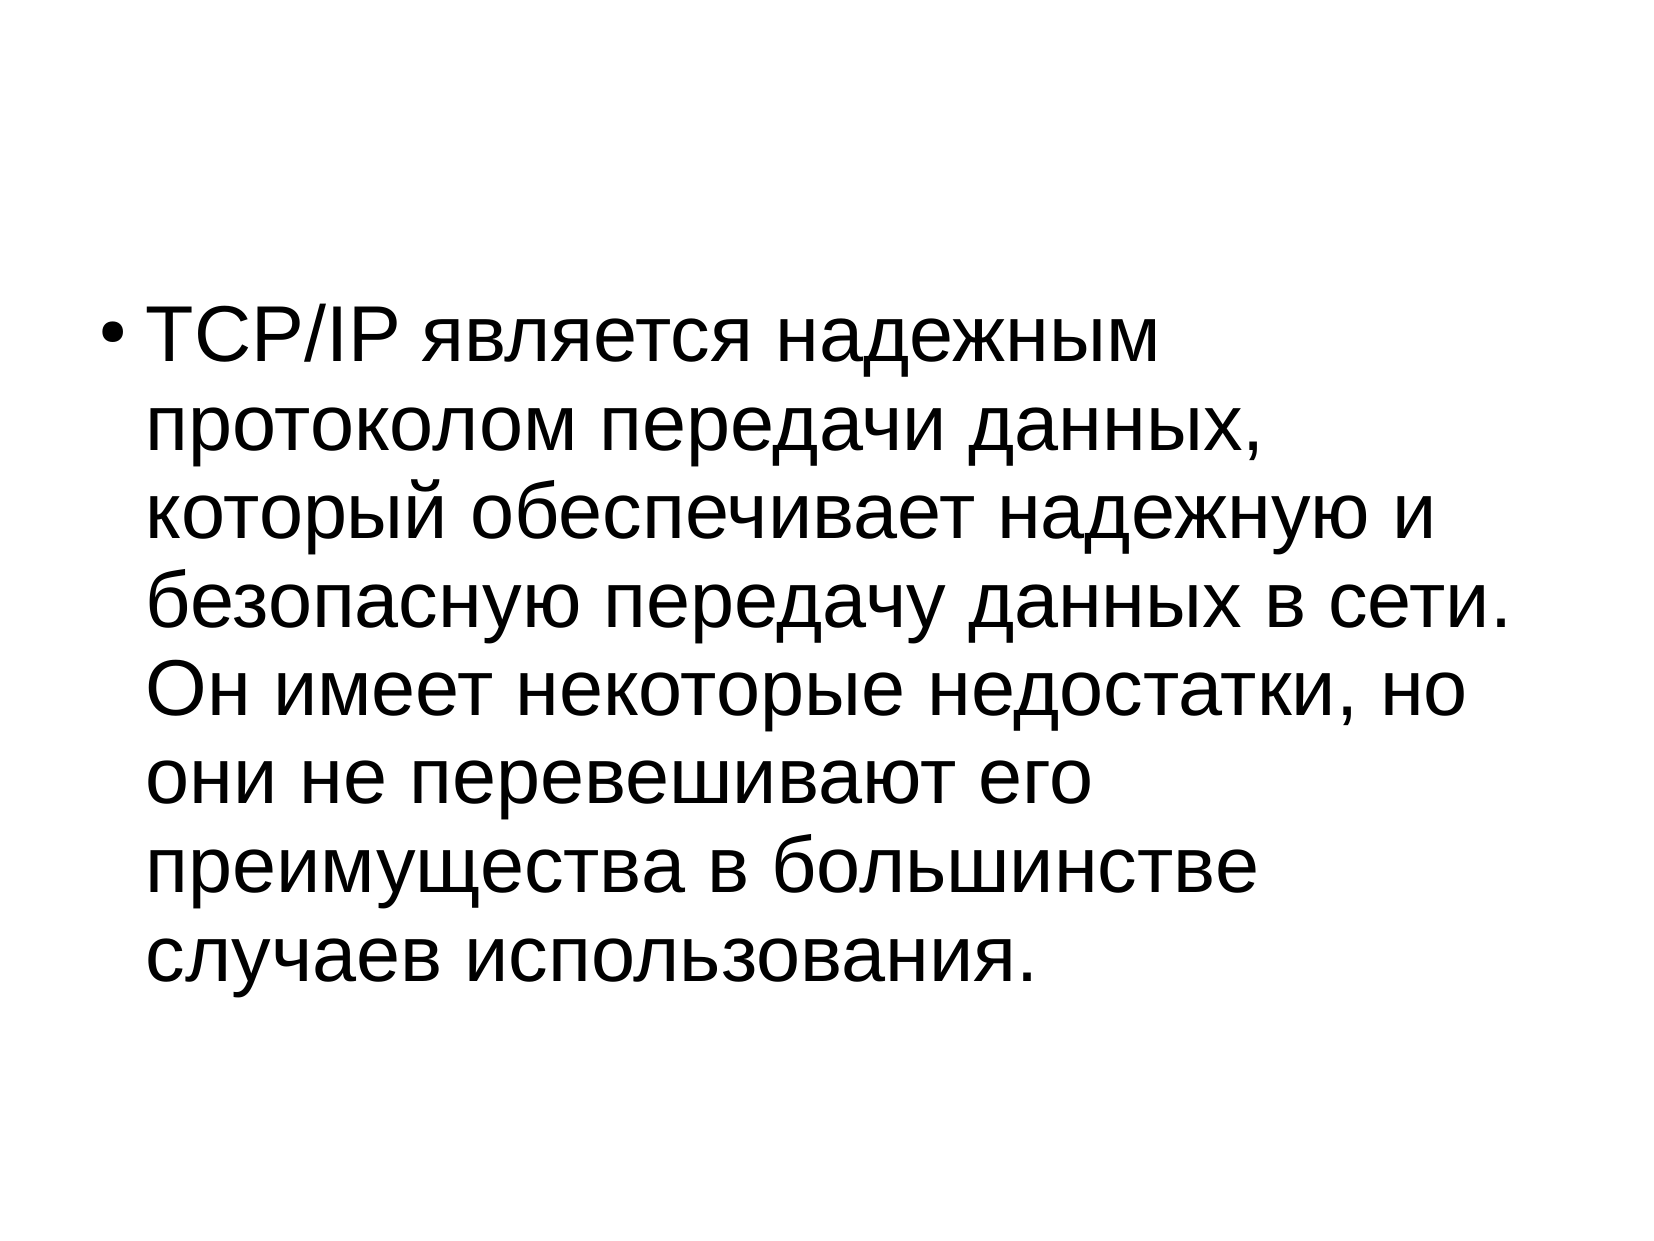

# TCP/IP является надежным протоколом передачи данных, который обеспечивает надежную и безопасную передачу данных в сети. Он имеет некоторые недостатки, но они не перевешивают его преимущества в большинстве случаев использования.